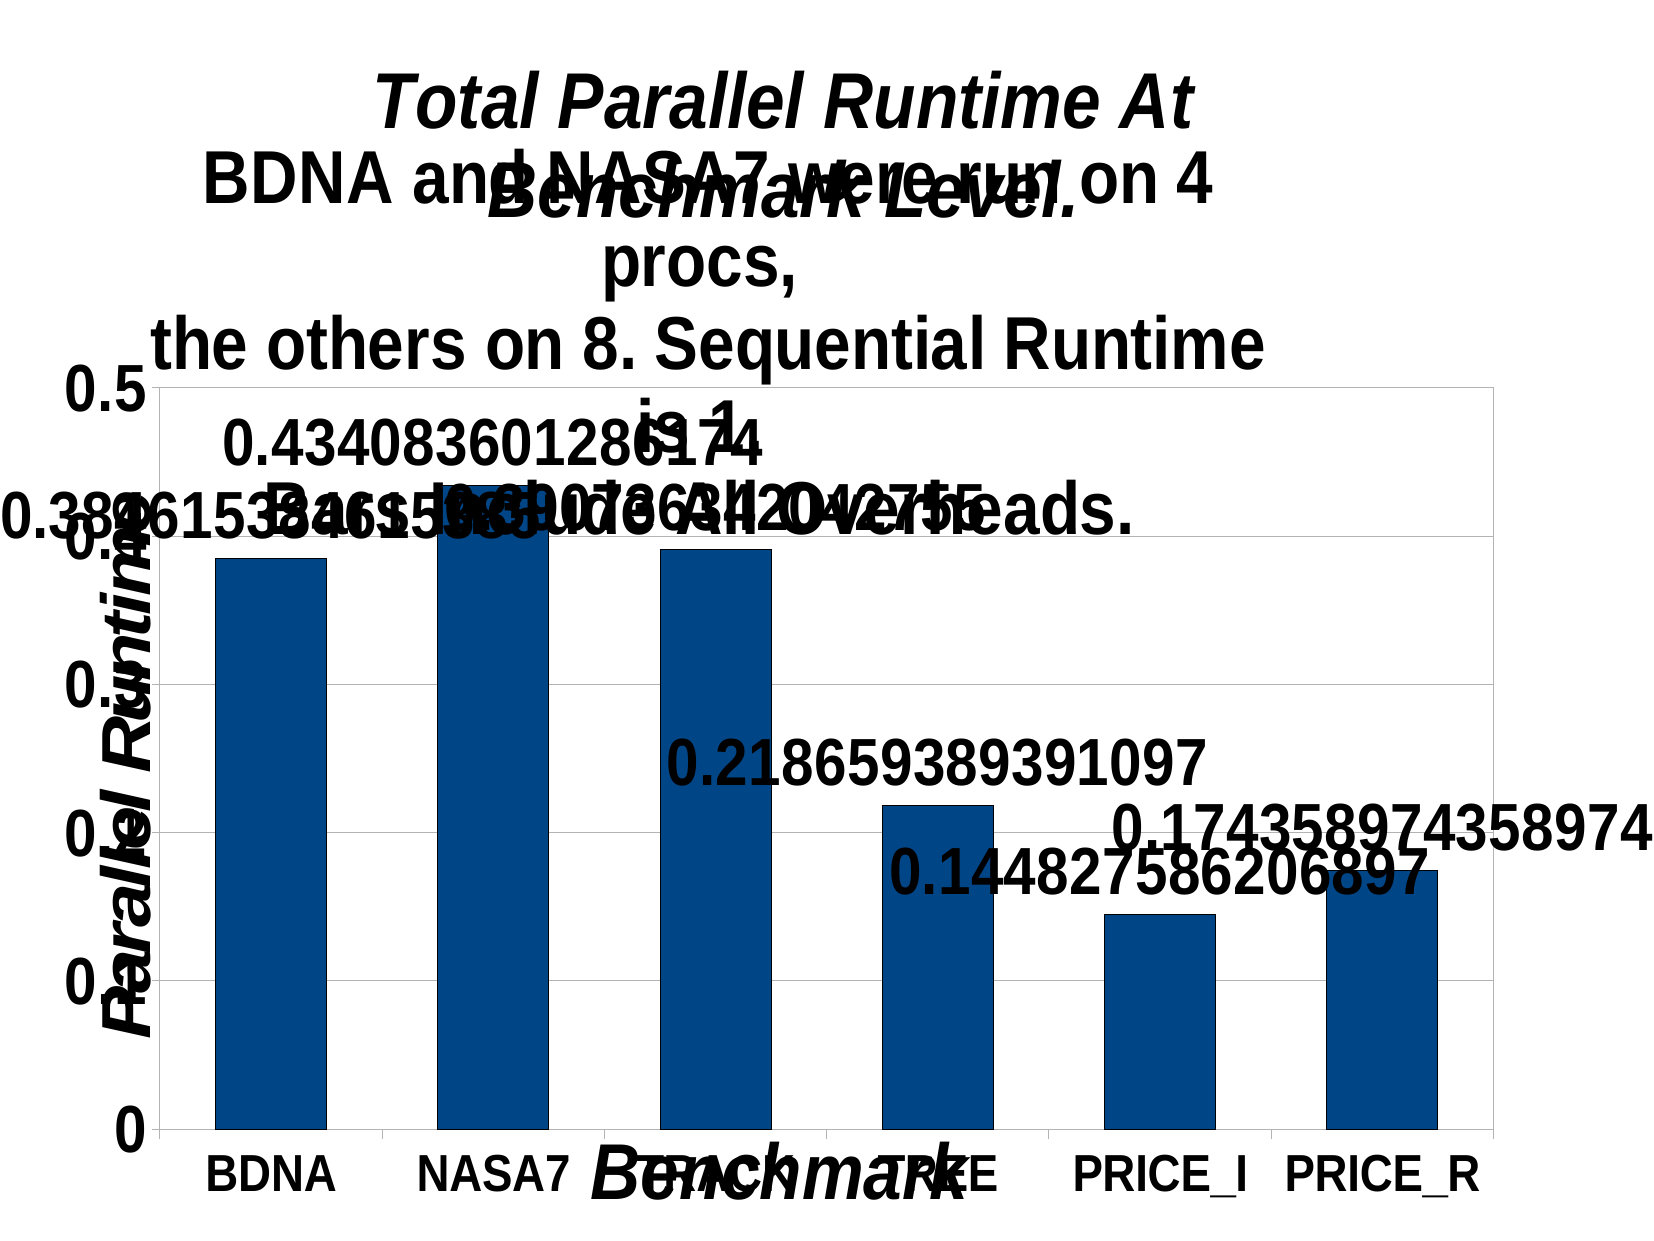

### Chart: Total Parallel Runtime At Benchmark Level.
BDNA and NASA7 were run on 4 procs,
the others on 8. Sequential Runtime is 1.
Bars Include All Overheads.
| Category | Normalized Parallel Runtime |
|---|---|
| BDNA | 0.384615384615385 |
| NASA7 | 0.434083601286174 |
| TRACK | 0.390736342042755 |
| TREE | 0.218659389391097 |
| PRICE_I | 0.144827586206897 |
| PRICE_R | 0.174358974358974 |